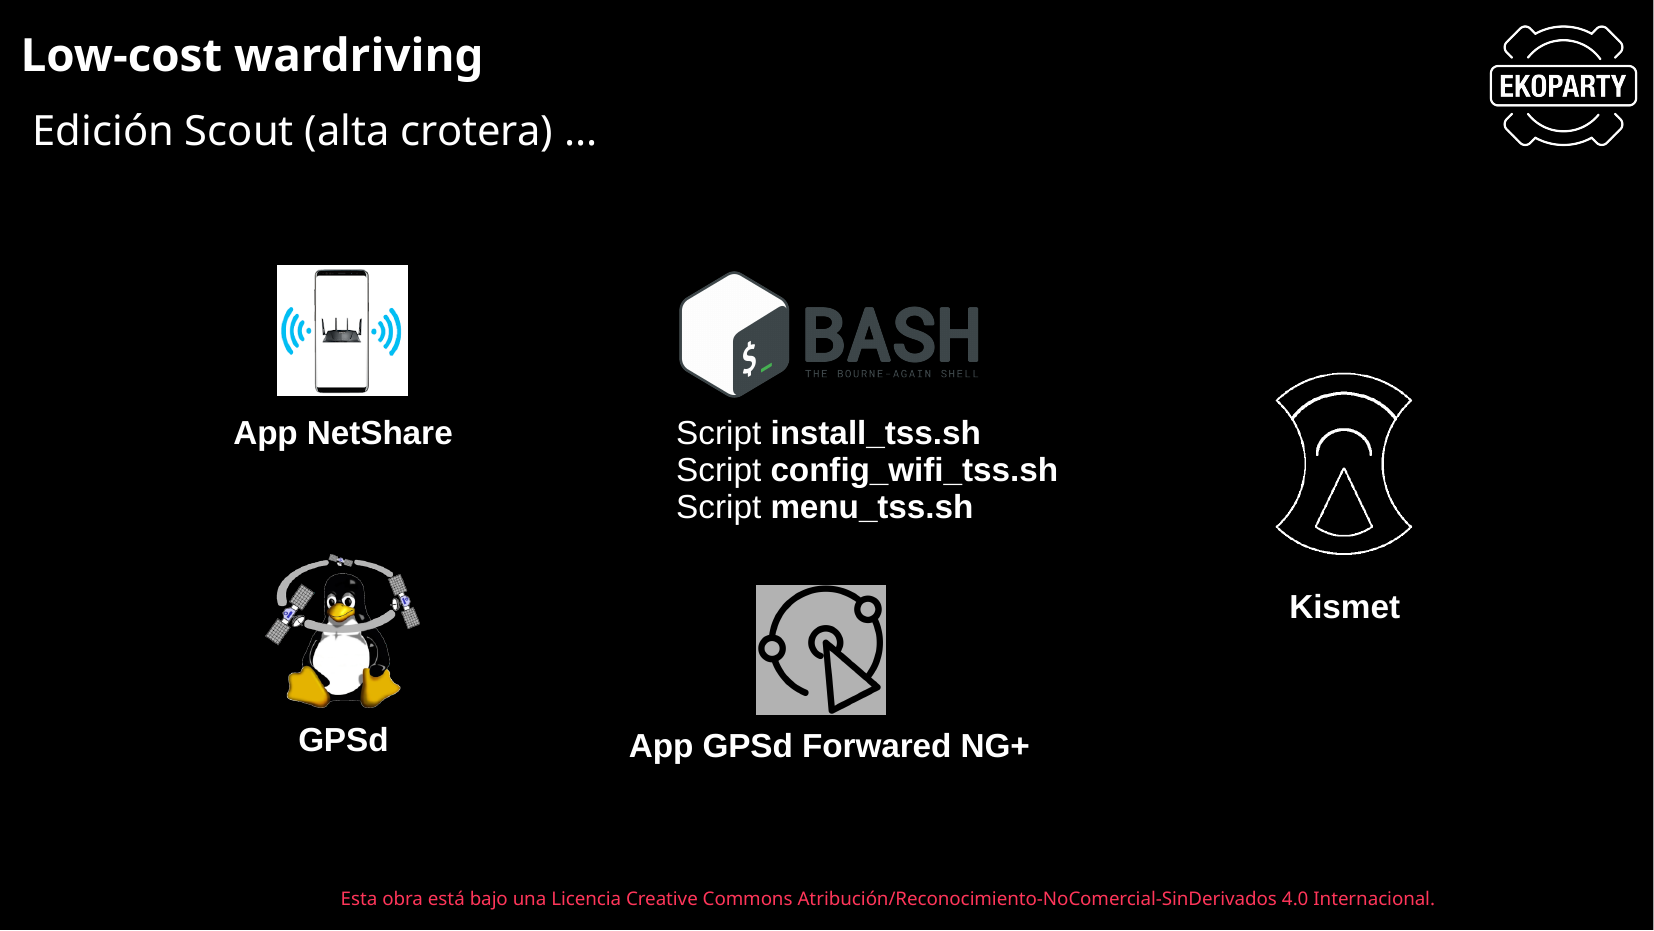

Low-cost wardriving
Edición Scout (alta crotera) ...
App NetShare
Script install_tss.sh
Script config_wifi_tss.sh
Script menu_tss.sh
Kismet
GPSd
App GPSd Forwared NG+
Esta obra está bajo una Licencia Creative Commons Atribución/Reconocimiento-NoComercial-SinDerivados 4.0 Internacional.